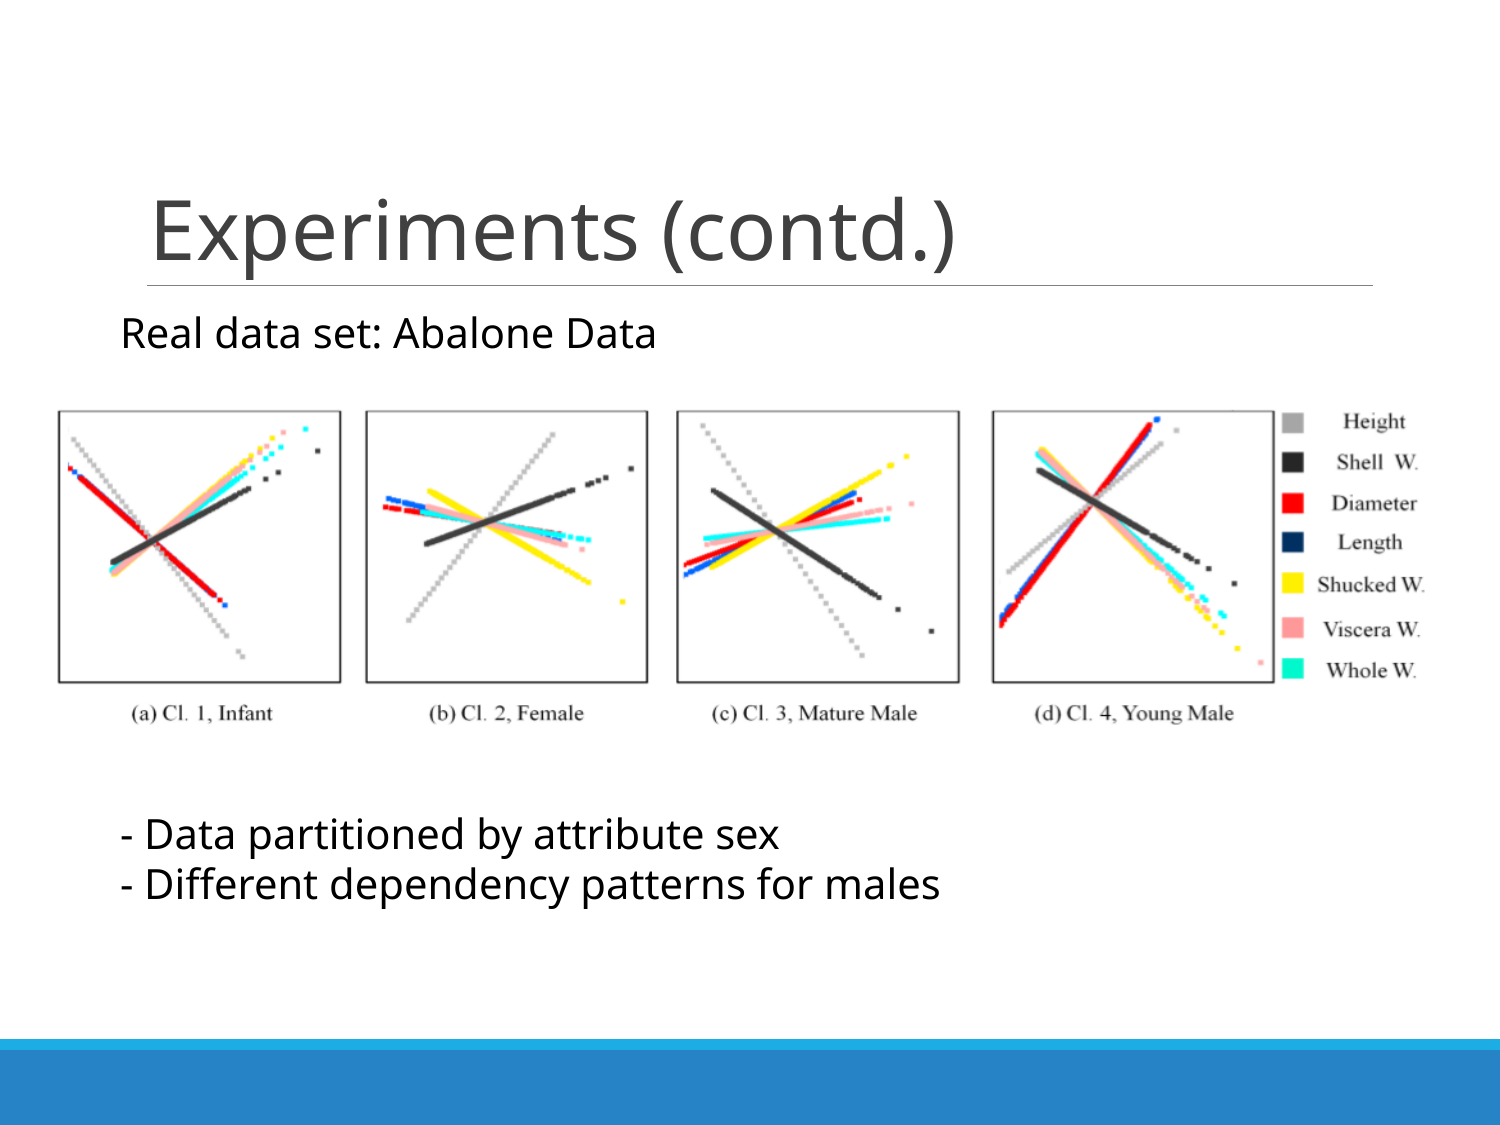

Experiments (contd.)
Real data set: Abalone Data
- Data partitioned by attribute sex
- Different dependency patterns for males